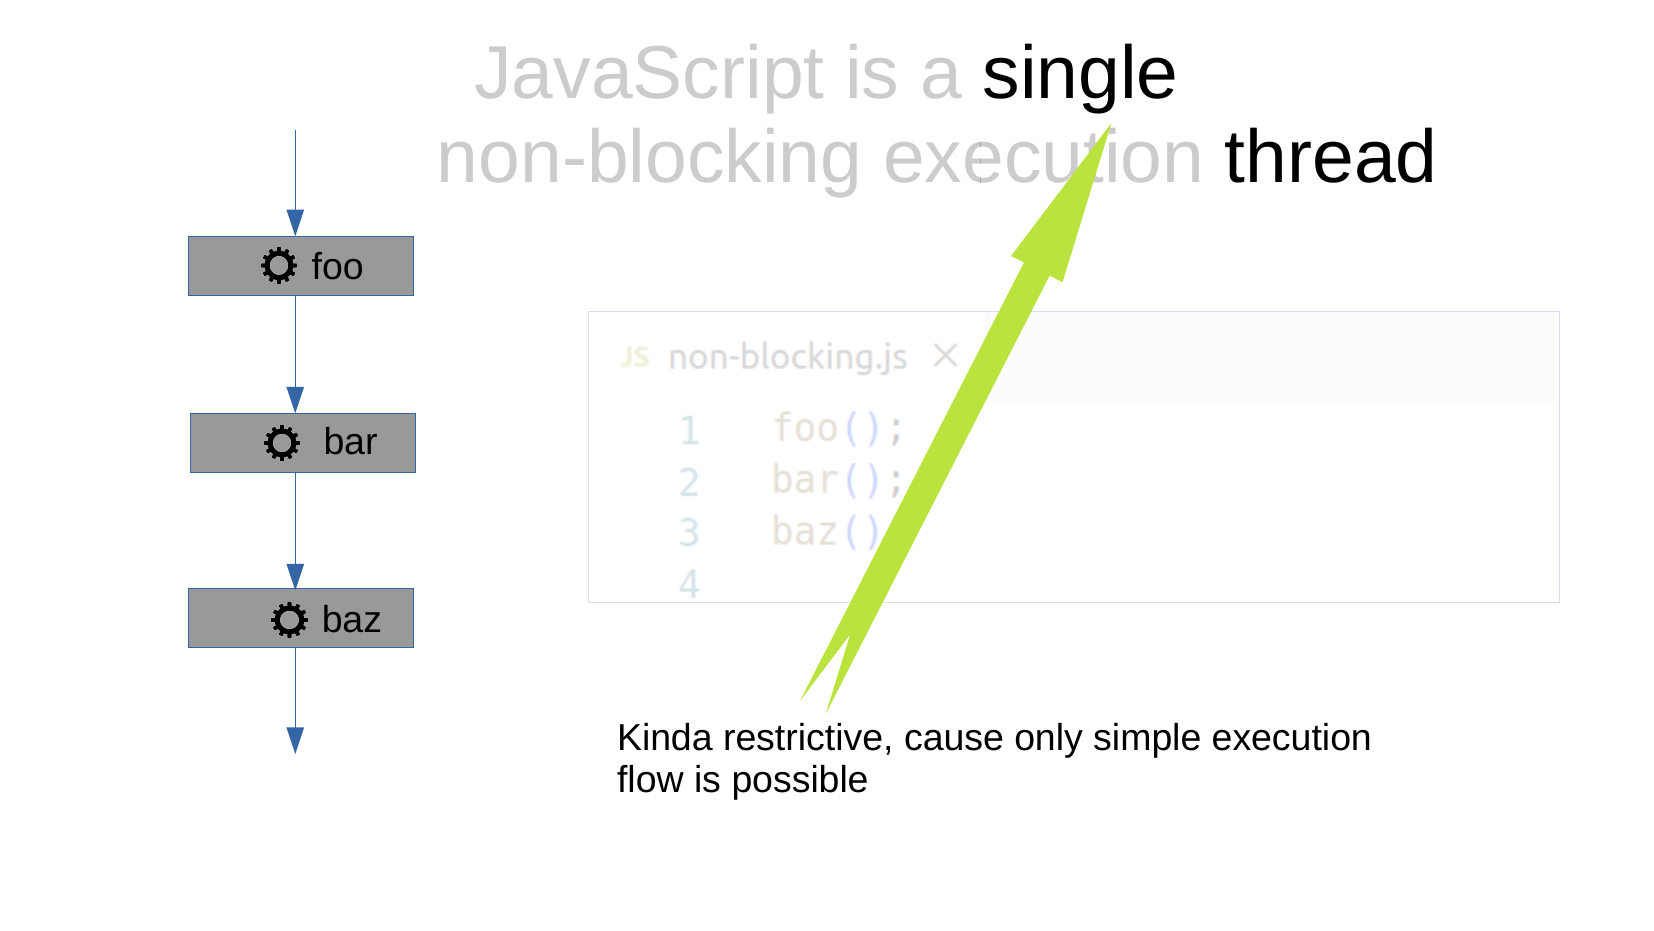

# JavaScript is a single non-blocking execution thread
foo
bar
baz
Kinda restrictive, cause only simple execution flow is possible